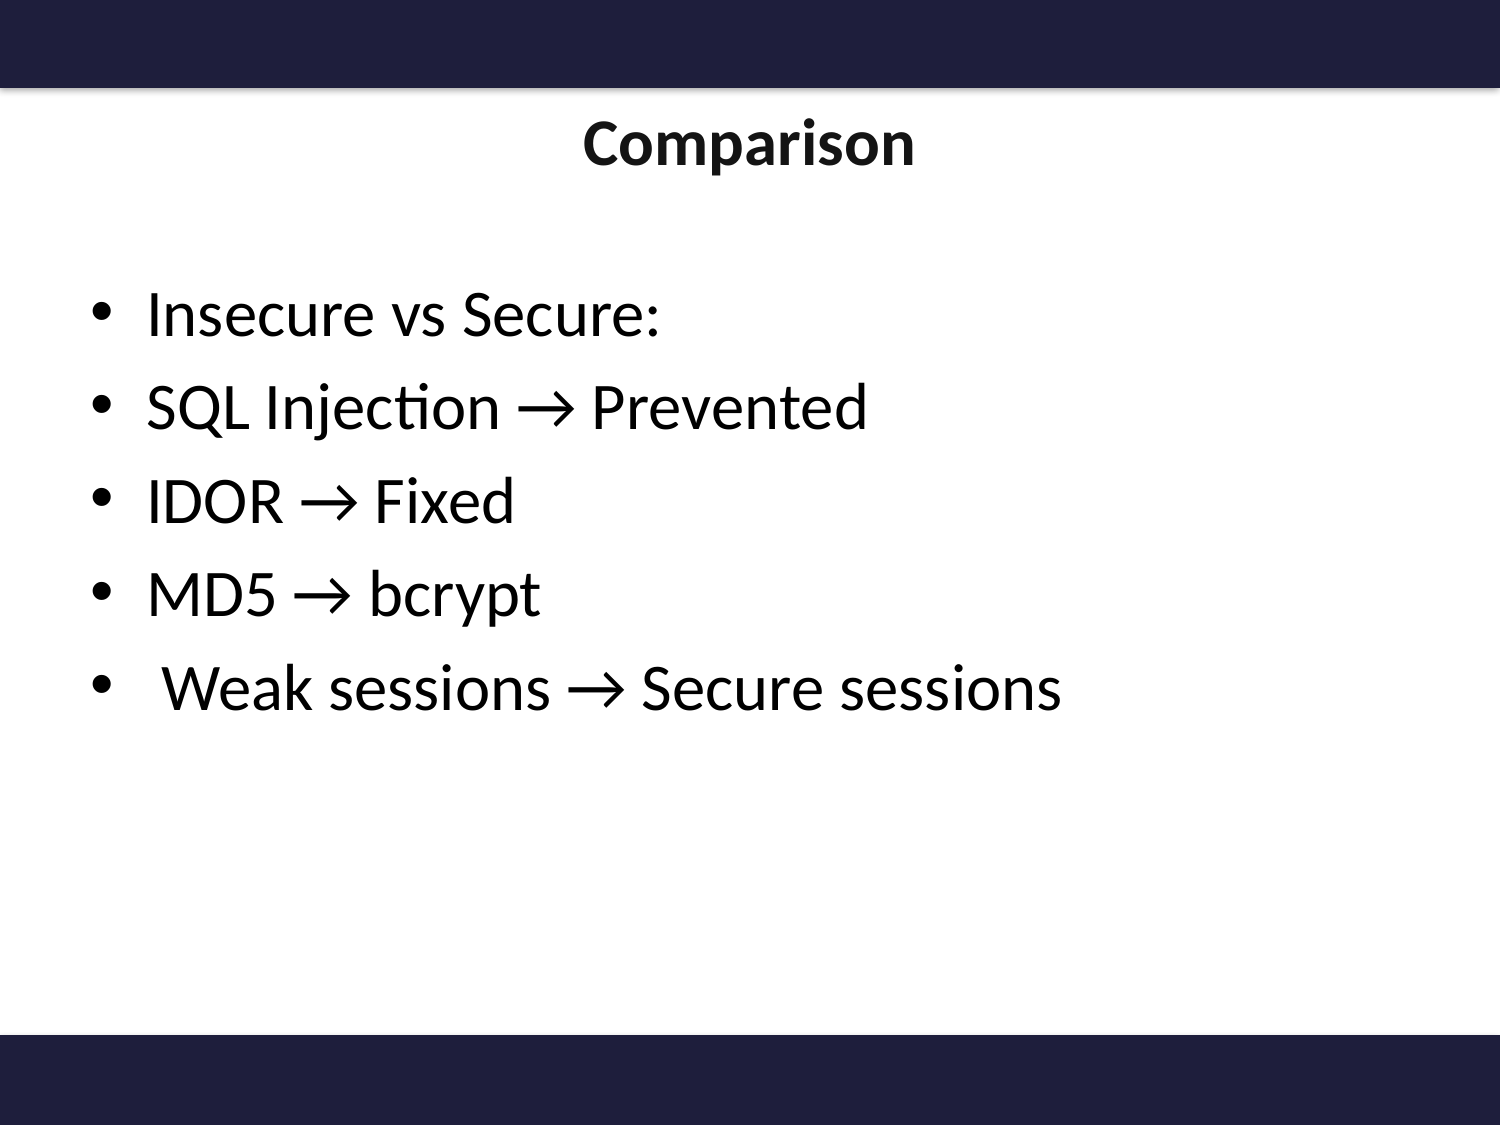

# Comparison
Insecure vs Secure:
SQL Injection → Prevented
IDOR → Fixed
MD5 → bcrypt
 Weak sessions → Secure sessions